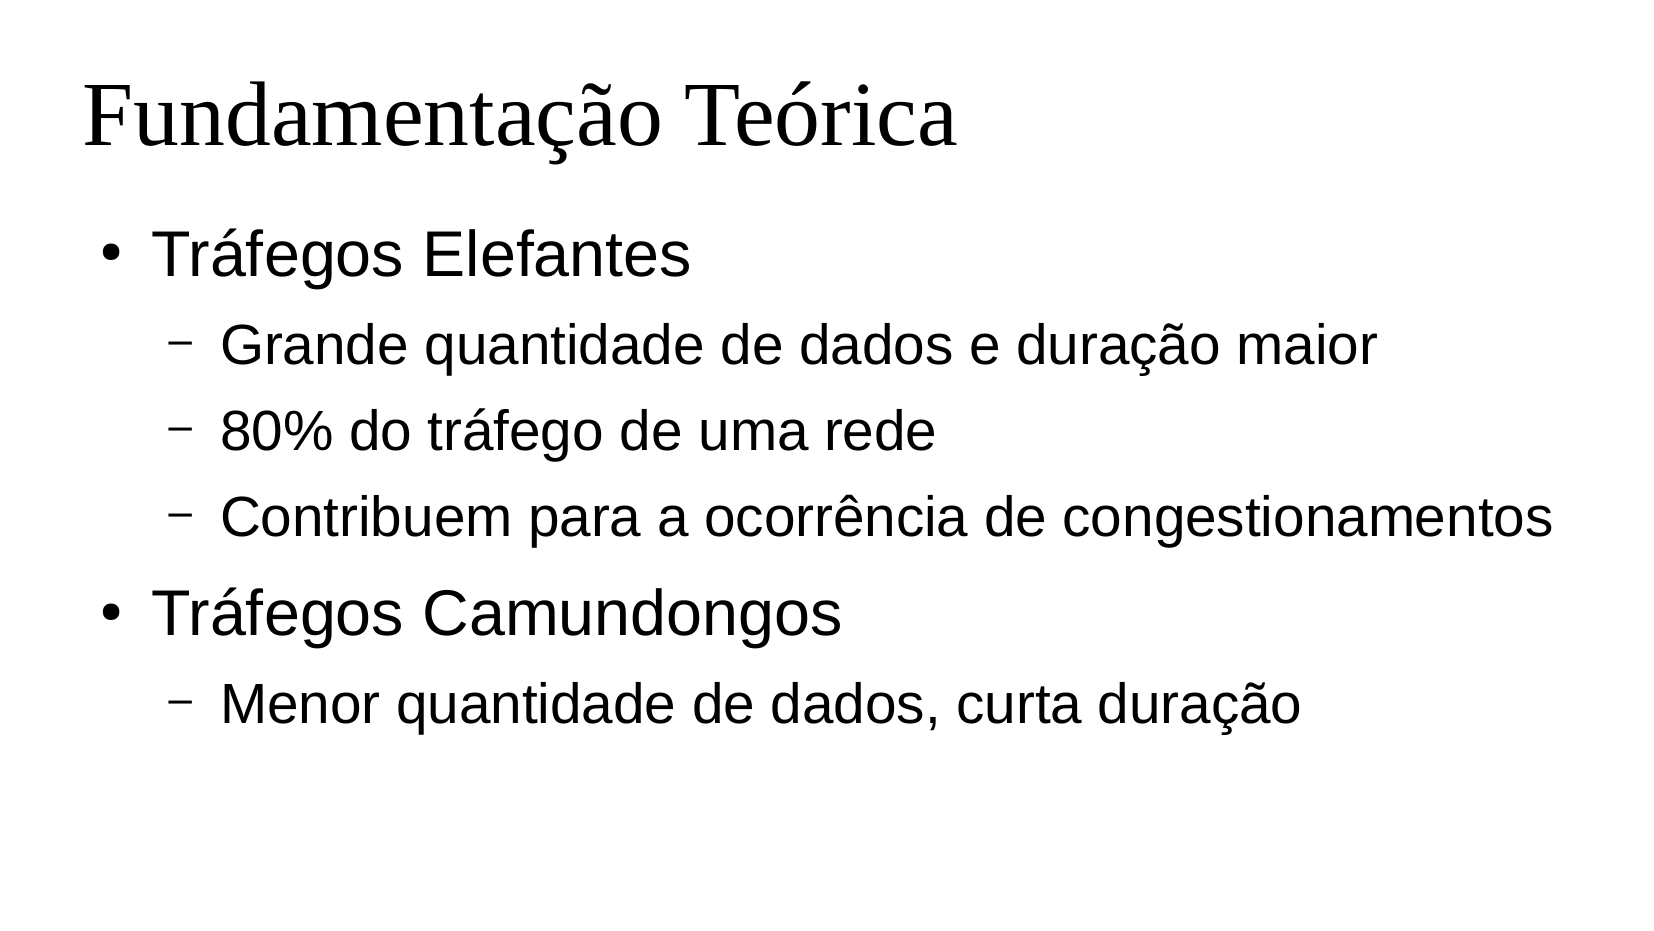

# Fundamentação Teórica
Tráfegos Elefantes
Grande quantidade de dados e duração maior
80% do tráfego de uma rede
Contribuem para a ocorrência de congestionamentos
Tráfegos Camundongos
Menor quantidade de dados, curta duração